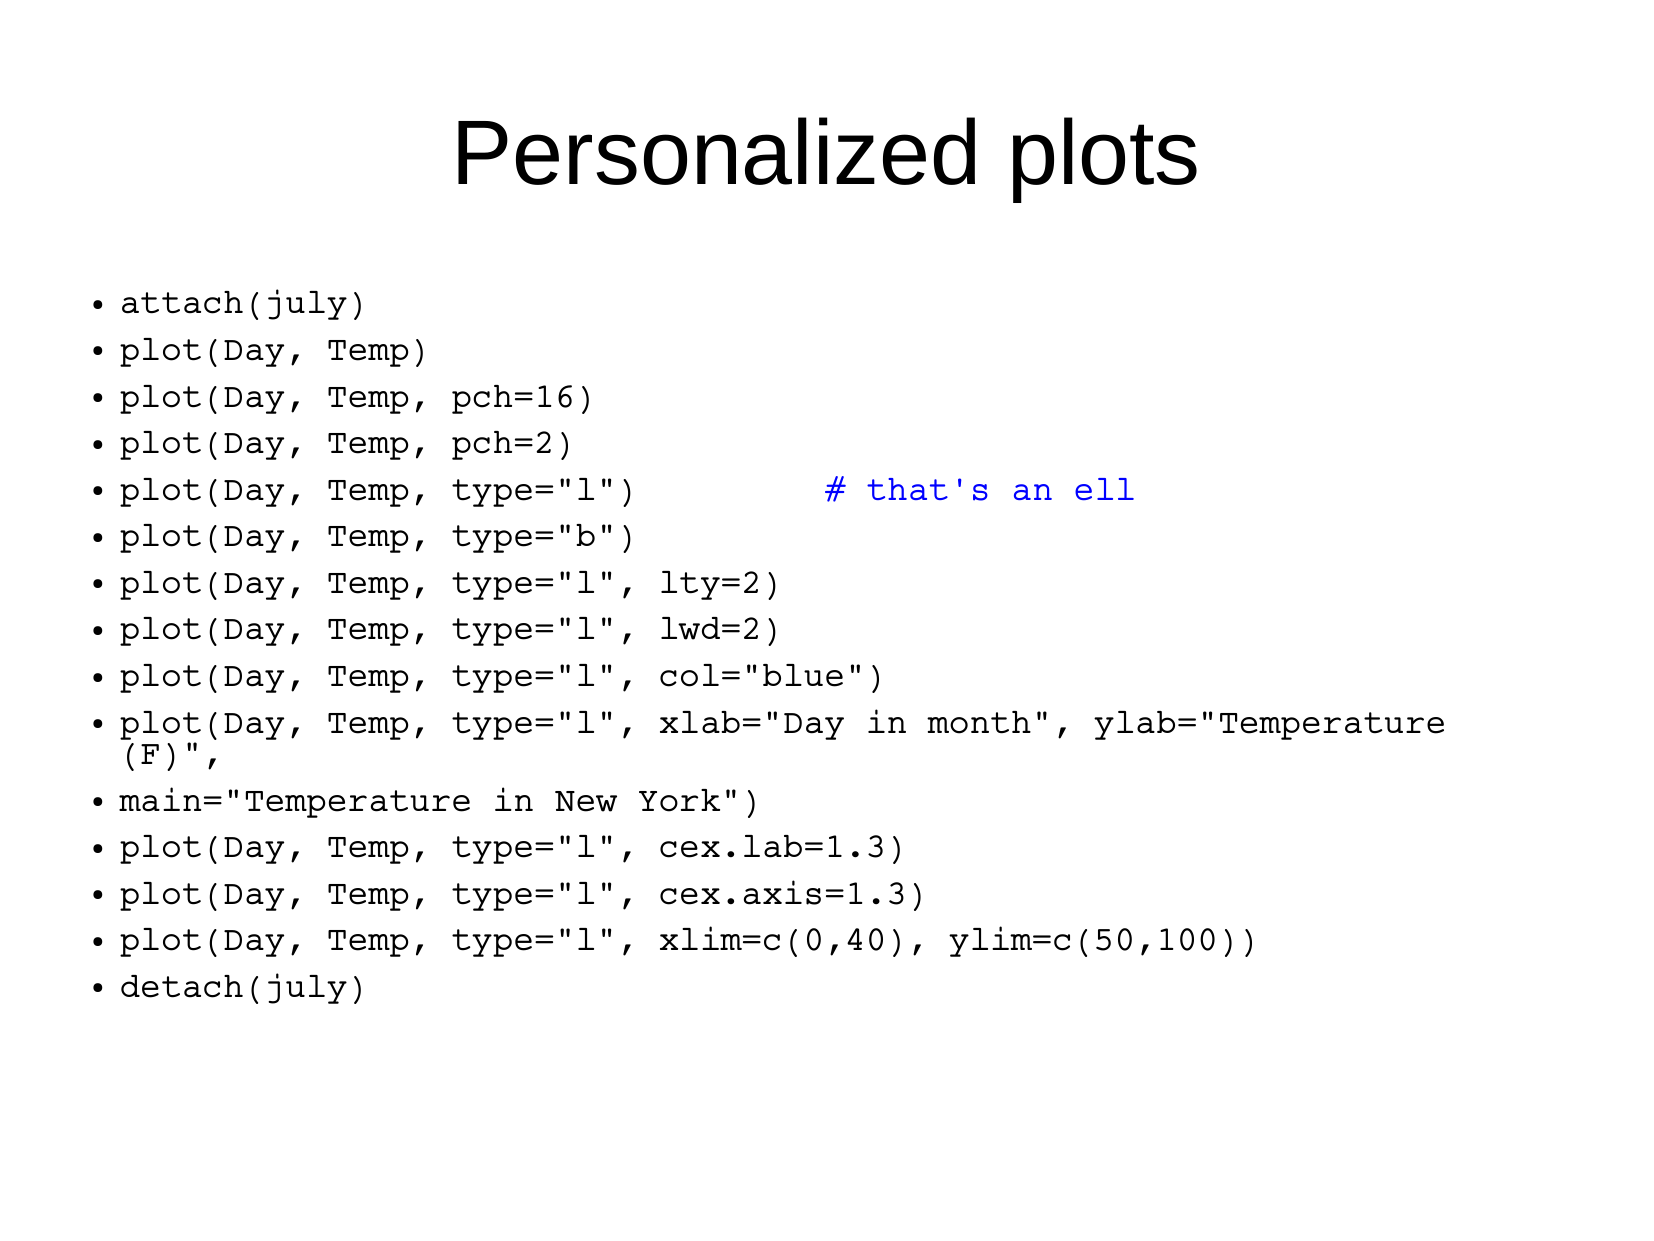

# Personalized plots
attach(july)
plot(Day, Temp)
plot(Day, Temp, pch=16)
plot(Day, Temp, pch=2)
plot(Day, Temp, type="l") # that's an ell
plot(Day, Temp, type="b")
plot(Day, Temp, type="l", lty=2)
plot(Day, Temp, type="l", lwd=2)
plot(Day, Temp, type="l", col="blue")
plot(Day, Temp, type="l", xlab="Day in month", ylab="Temperature (F)",
main="Temperature in New York")
plot(Day, Temp, type="l", cex.lab=1.3)
plot(Day, Temp, type="l", cex.axis=1.3)
plot(Day, Temp, type="l", xlim=c(0,40), ylim=c(50,100))
detach(july)